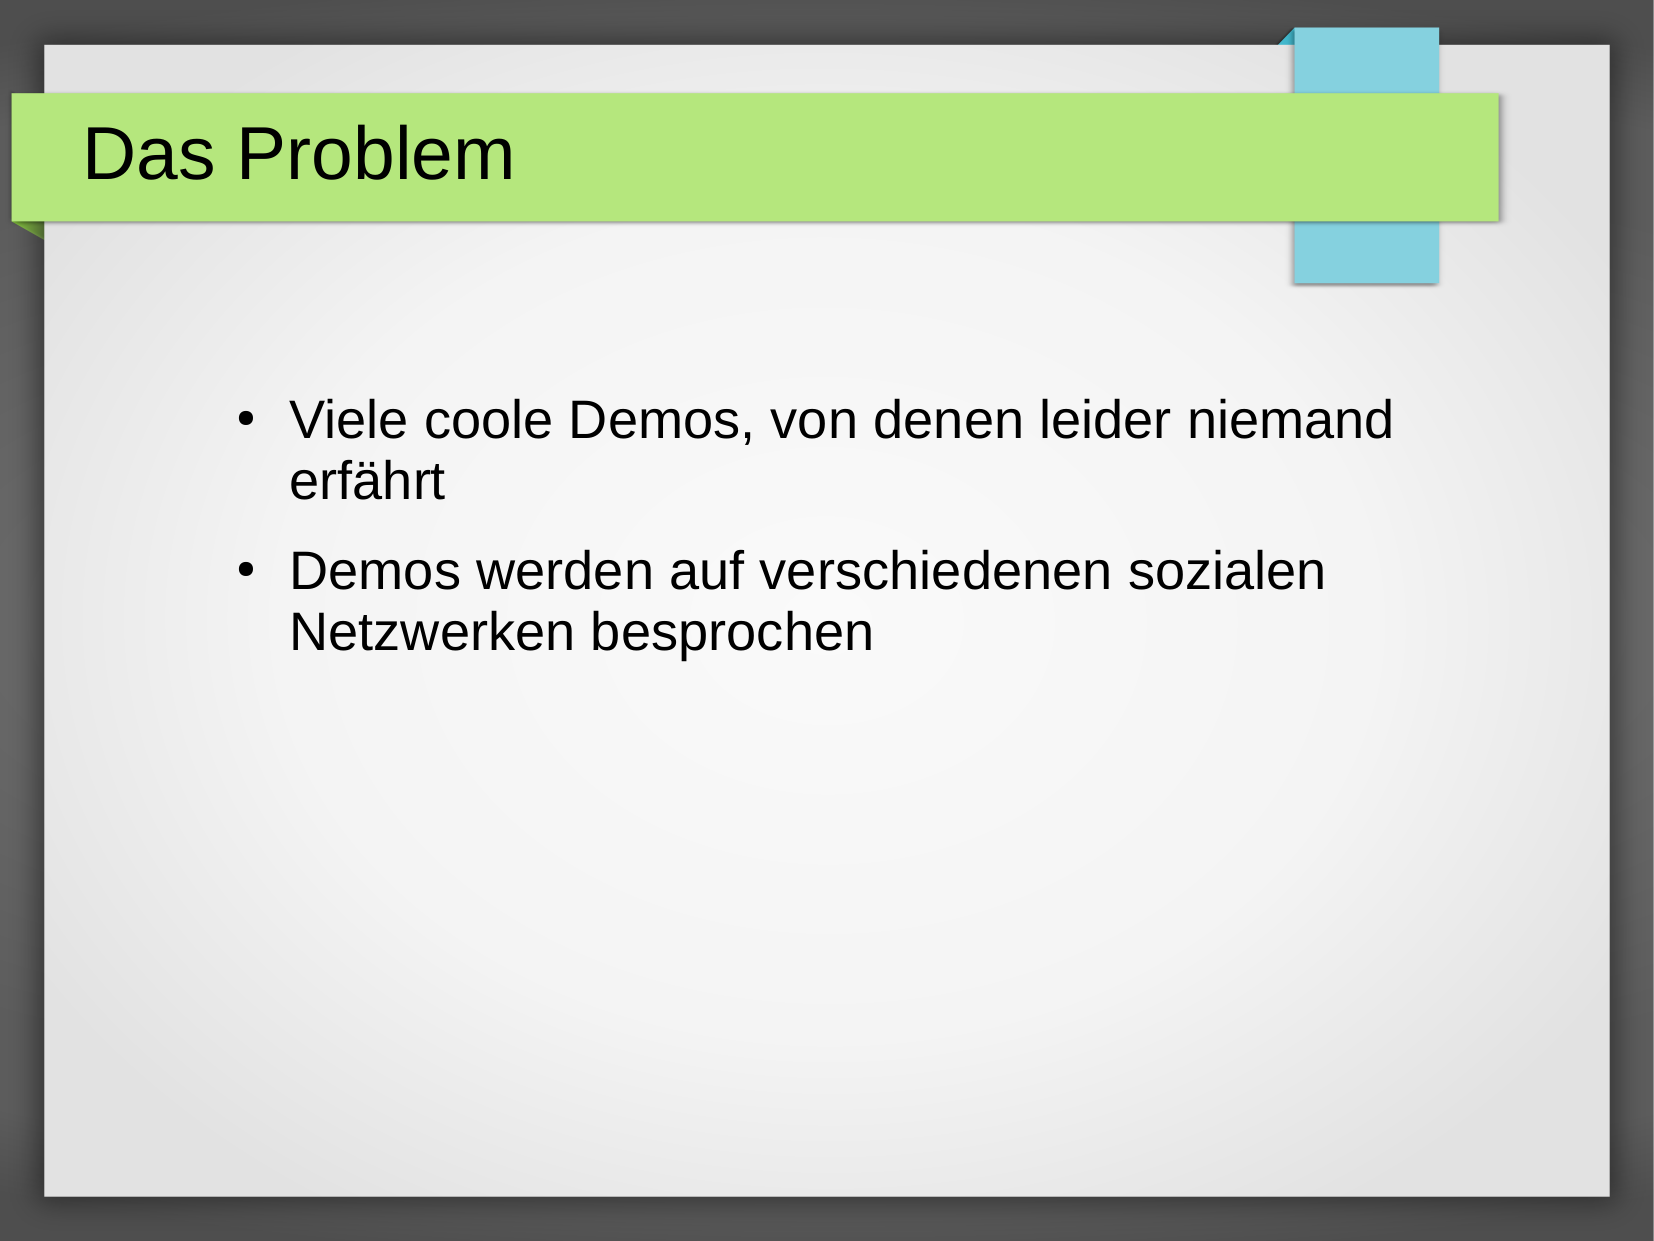

# Das Problem
Viele coole Demos, von denen leider niemand erfährt
Demos werden auf verschiedenen sozialen Netzwerken besprochen